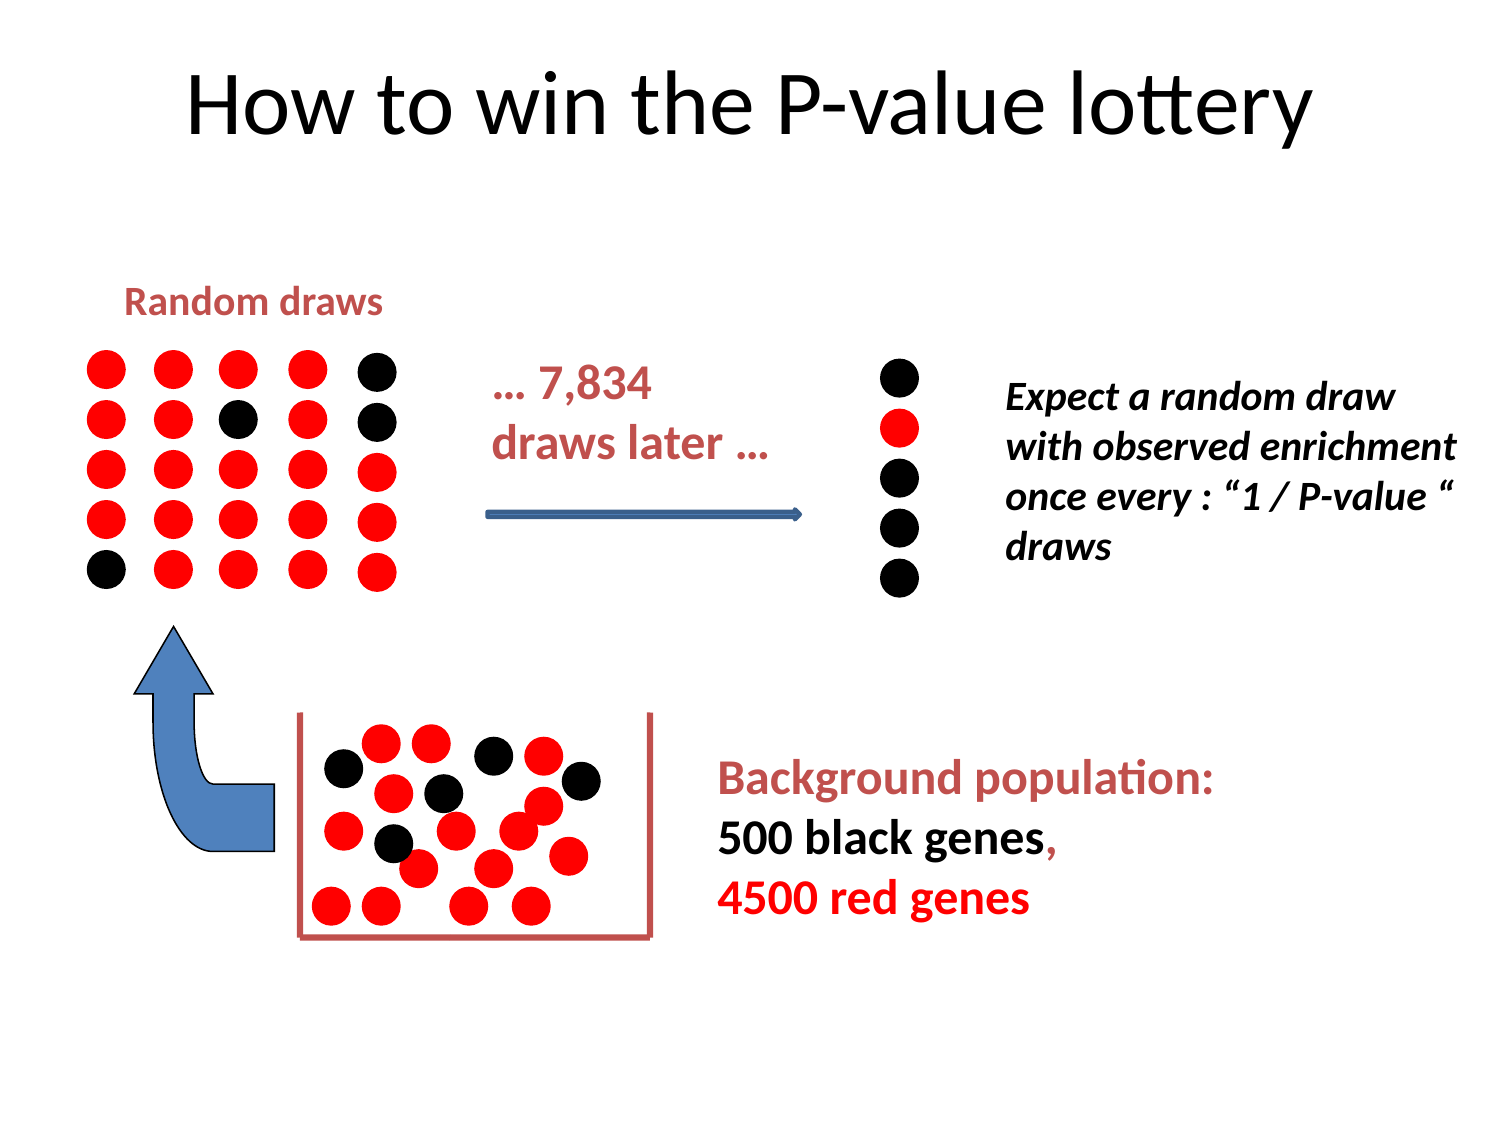

# How to win the P-value lottery
Random draws
… 7,834
draws later …
Expect a random draw with observed enrichment once every : “1 / P-value “ draws
Background population:
500 black genes,
4500 red genes